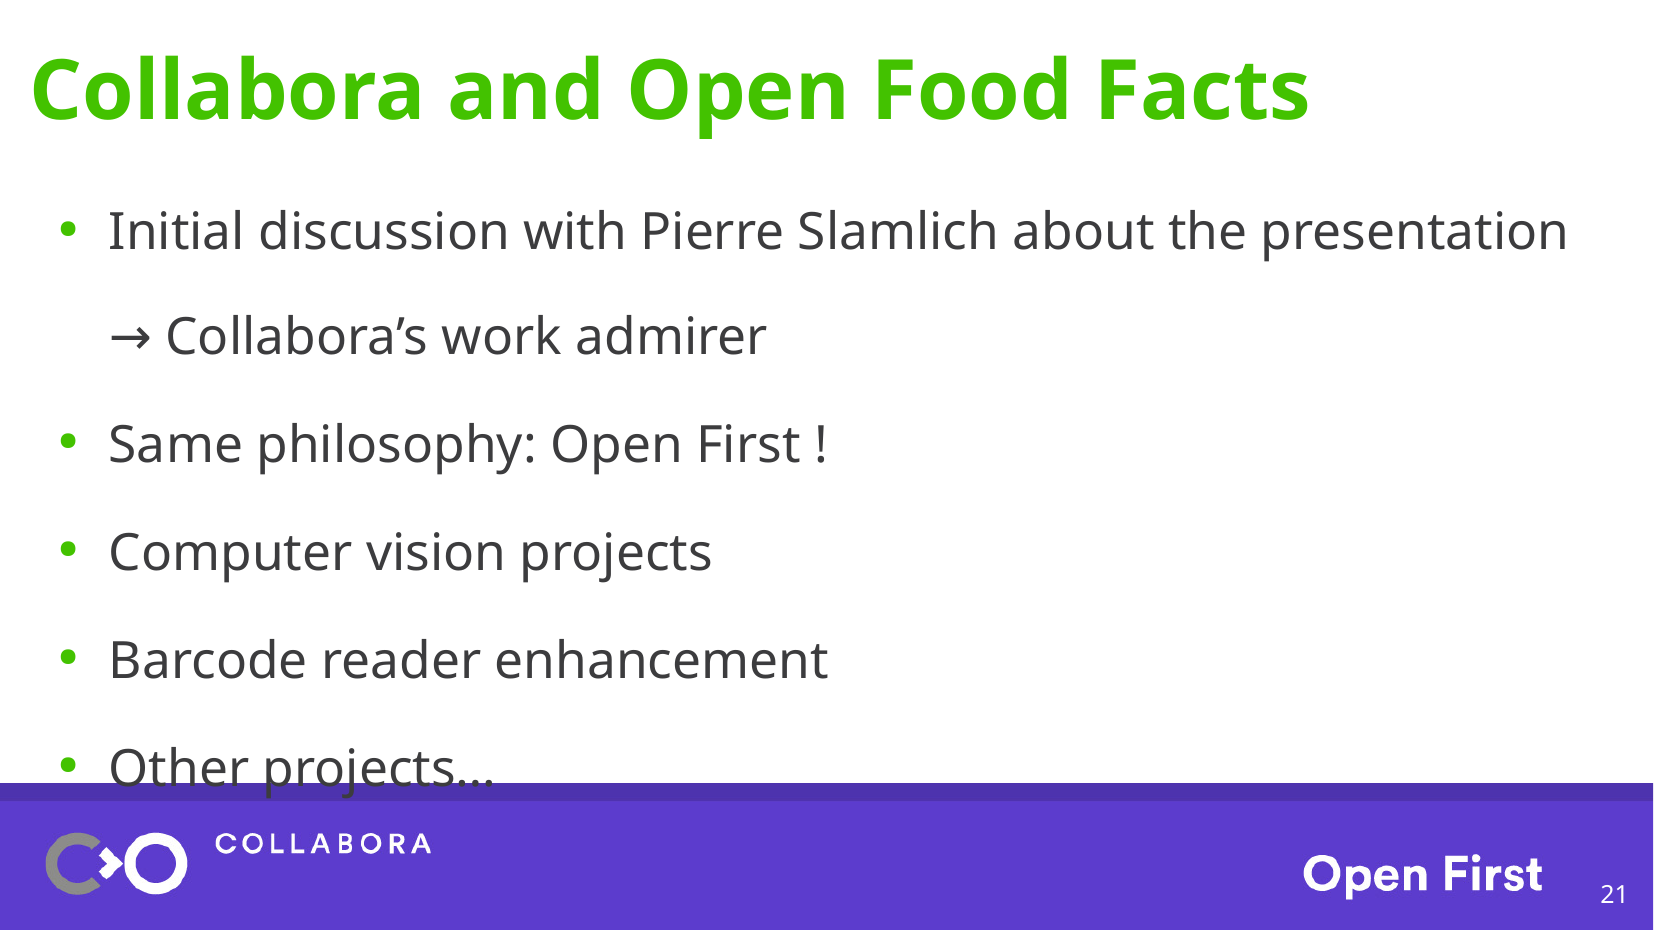

# Collabora and Open Food Facts
Initial discussion with Pierre Slamlich about the presentation → Collabora’s work admirer
Same philosophy: Open First !
Computer vision projects
Barcode reader enhancement
Other projects…
21